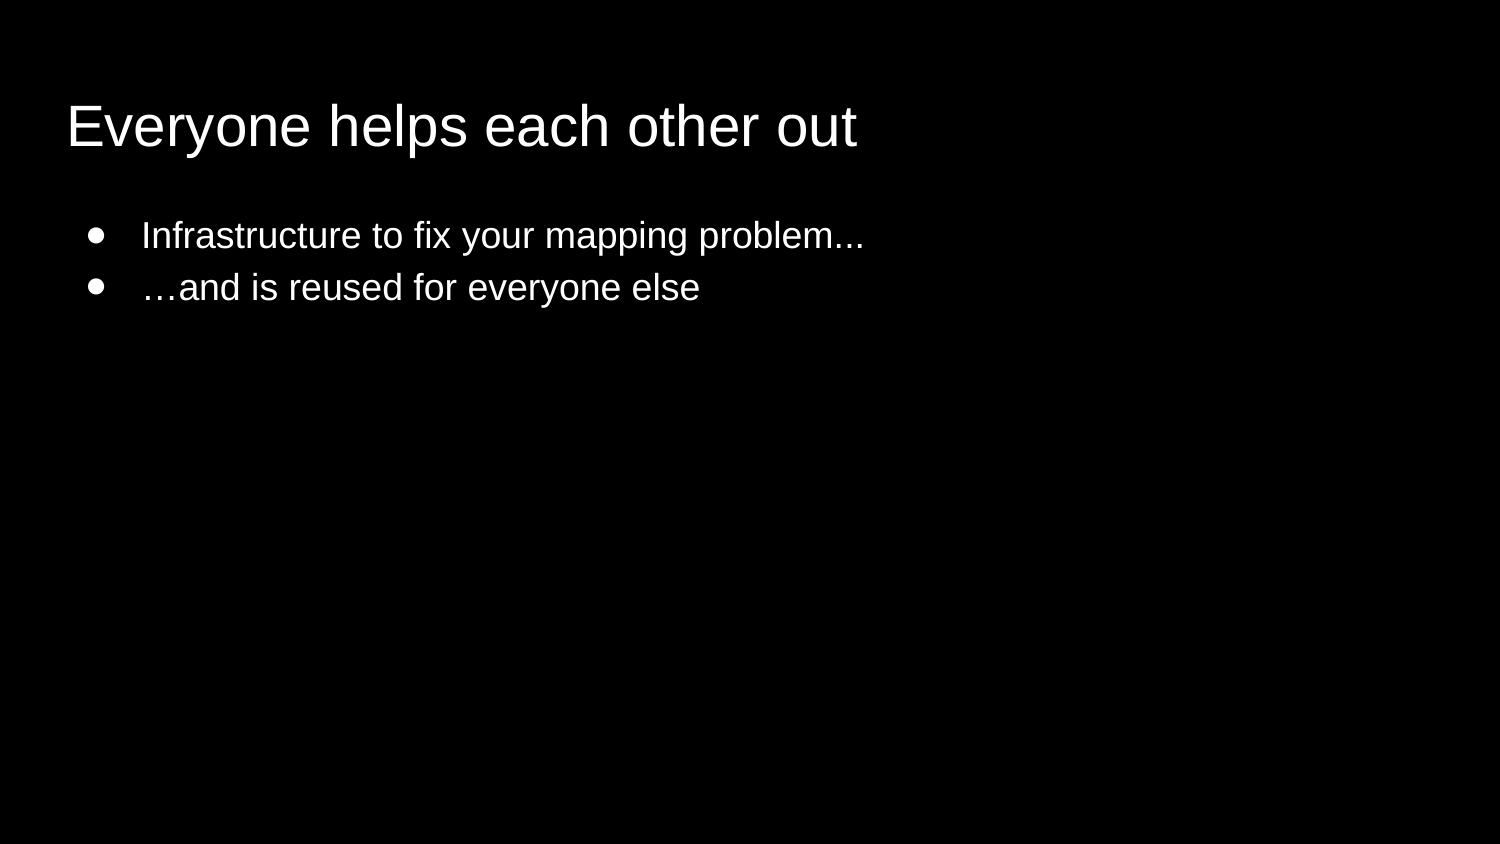

# Everyone helps each other out
Infrastructure to fix your mapping problem...
…and is reused for everyone else